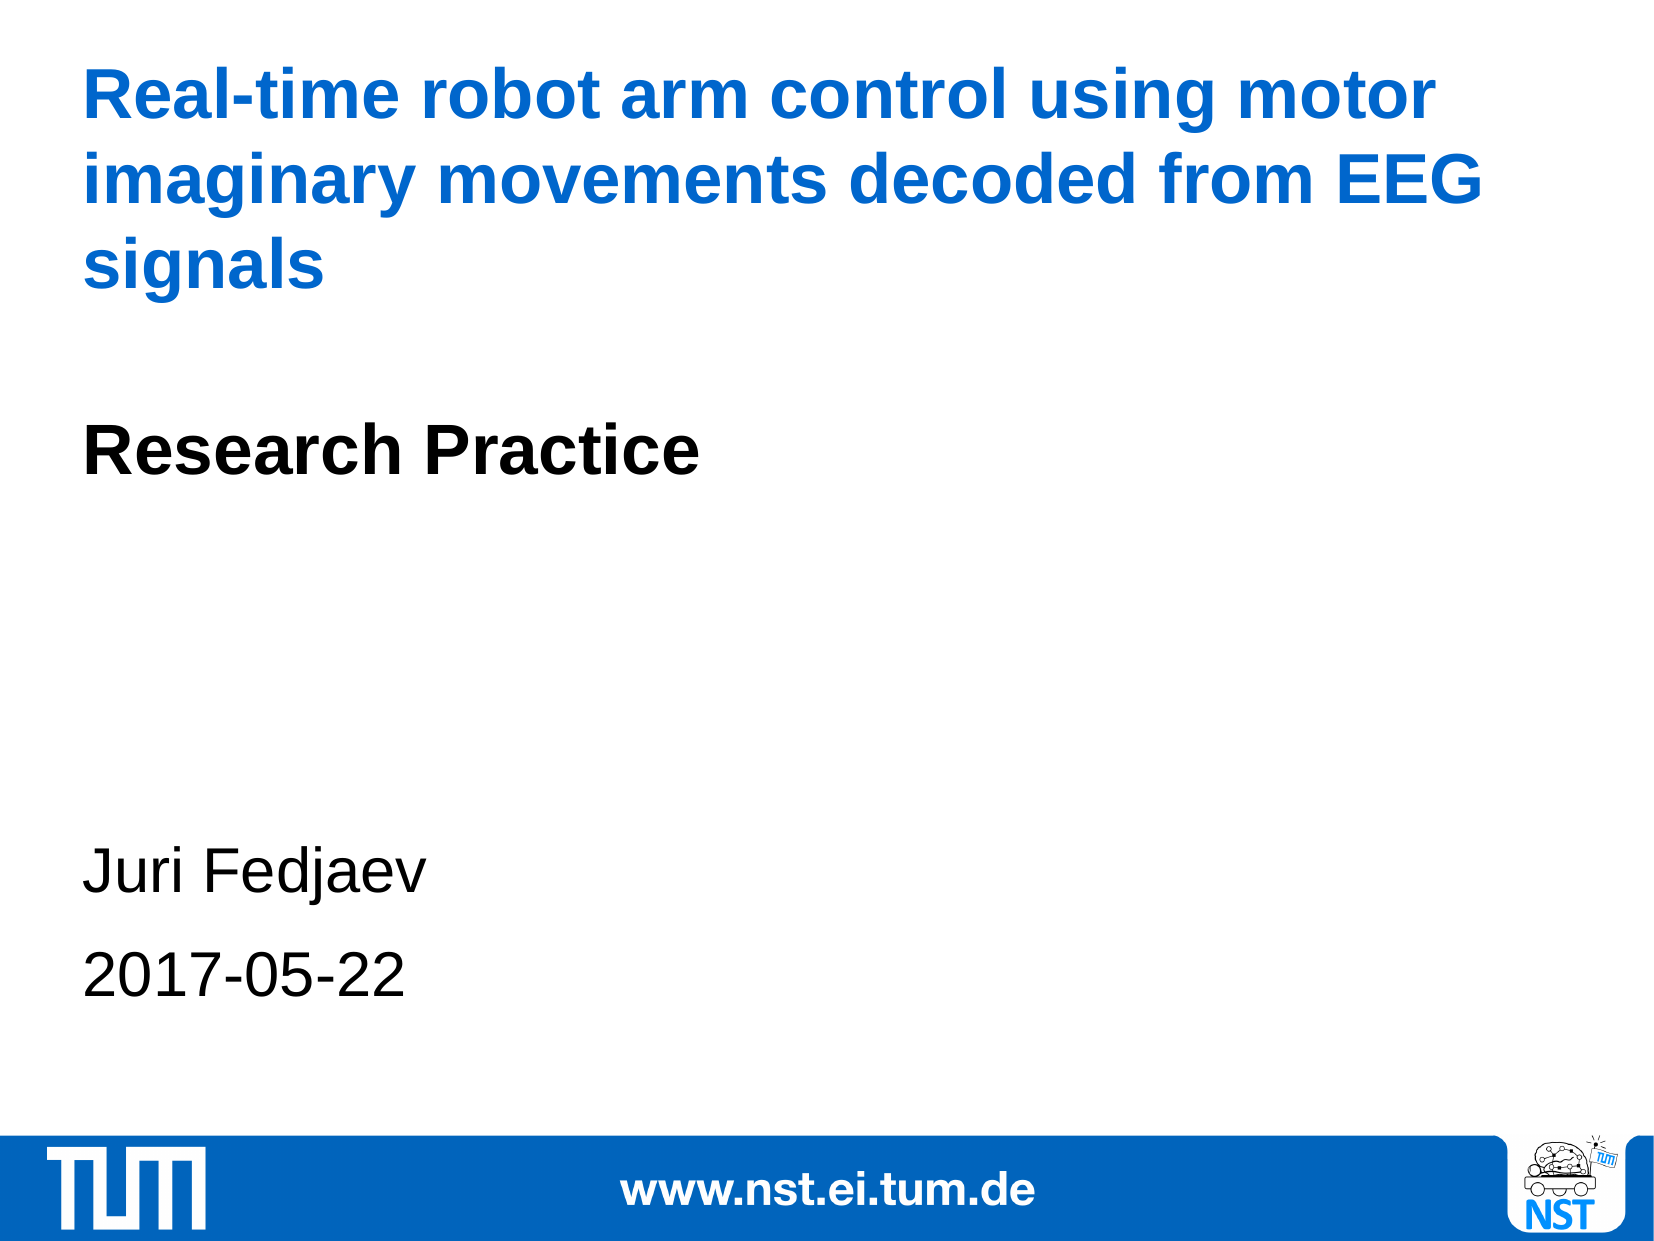

# Real-time robot arm control using motor imaginary movements decoded from EEG signals
Research Practice
Juri Fedjaev
2017-05-22